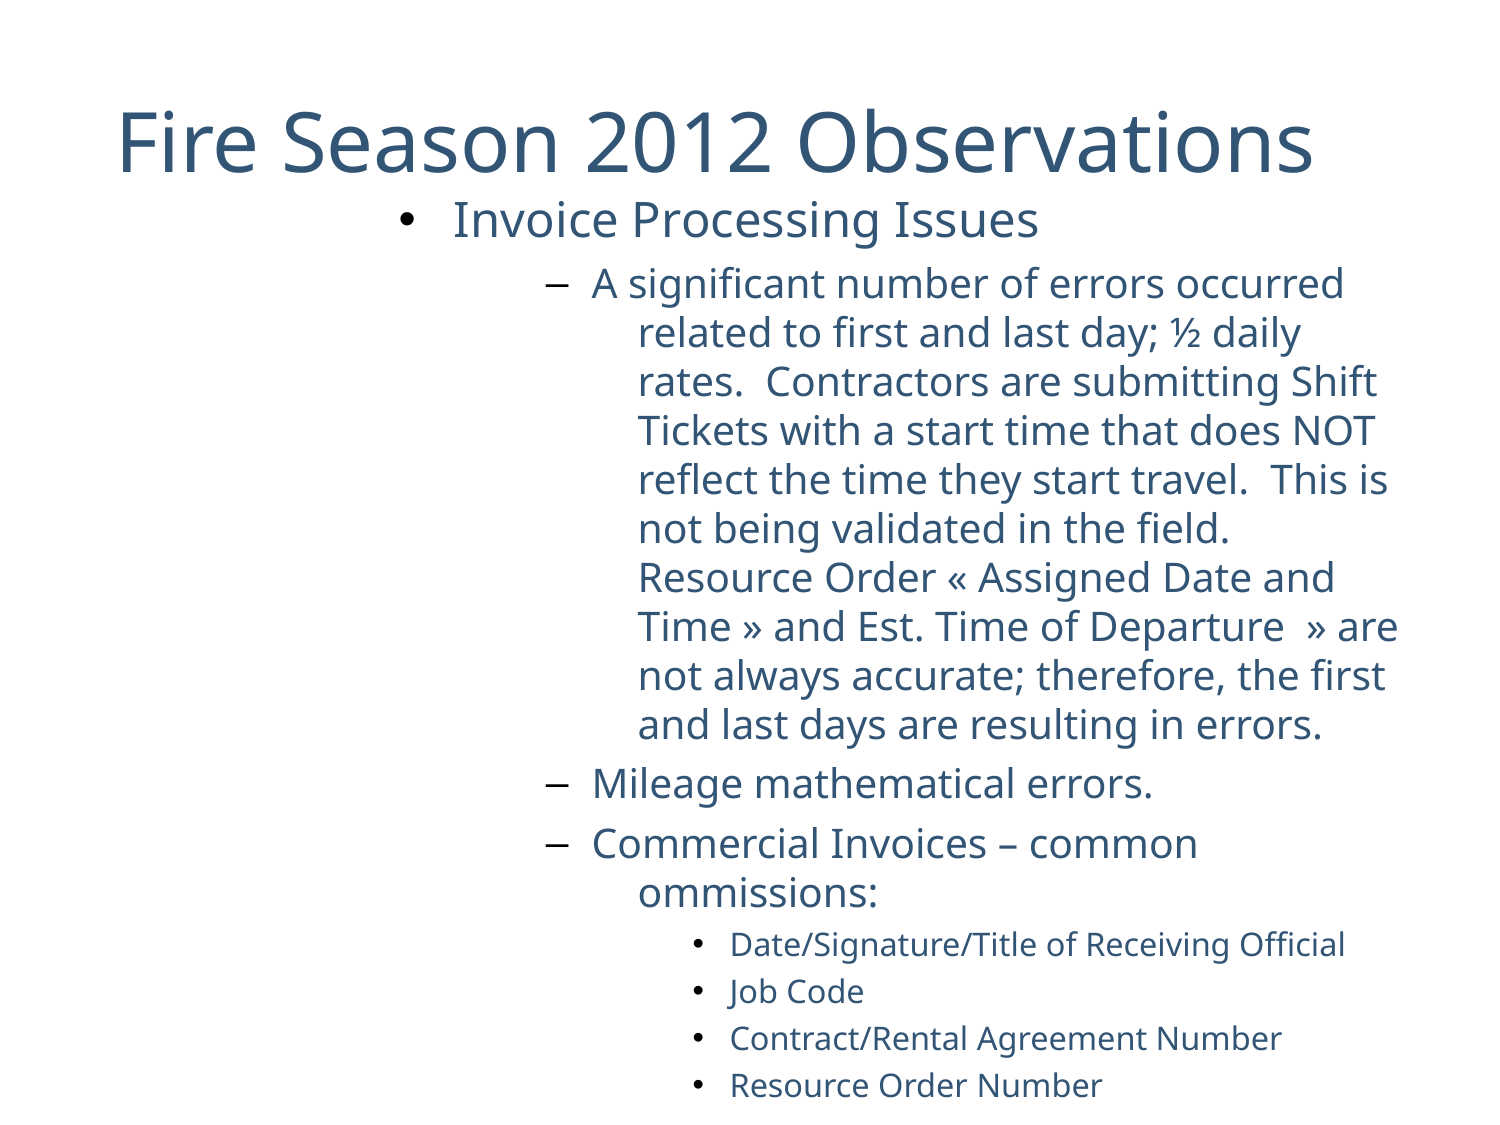

# Fire Season 2012 Observations
Invoice Processing Issues
A significant number of errors occurred related to first and last day; ½ daily rates. Contractors are submitting Shift Tickets with a start time that does NOT reflect the time they start travel. This is not being validated in the field. Resource Order « Assigned Date and Time » and Est. Time of Departure  » are not always accurate; therefore, the first and last days are resulting in errors.
Mileage mathematical errors.
Commercial Invoices – common ommissions:
Date/Signature/Title of Receiving Official
Job Code
Contract/Rental Agreement Number
Resource Order Number